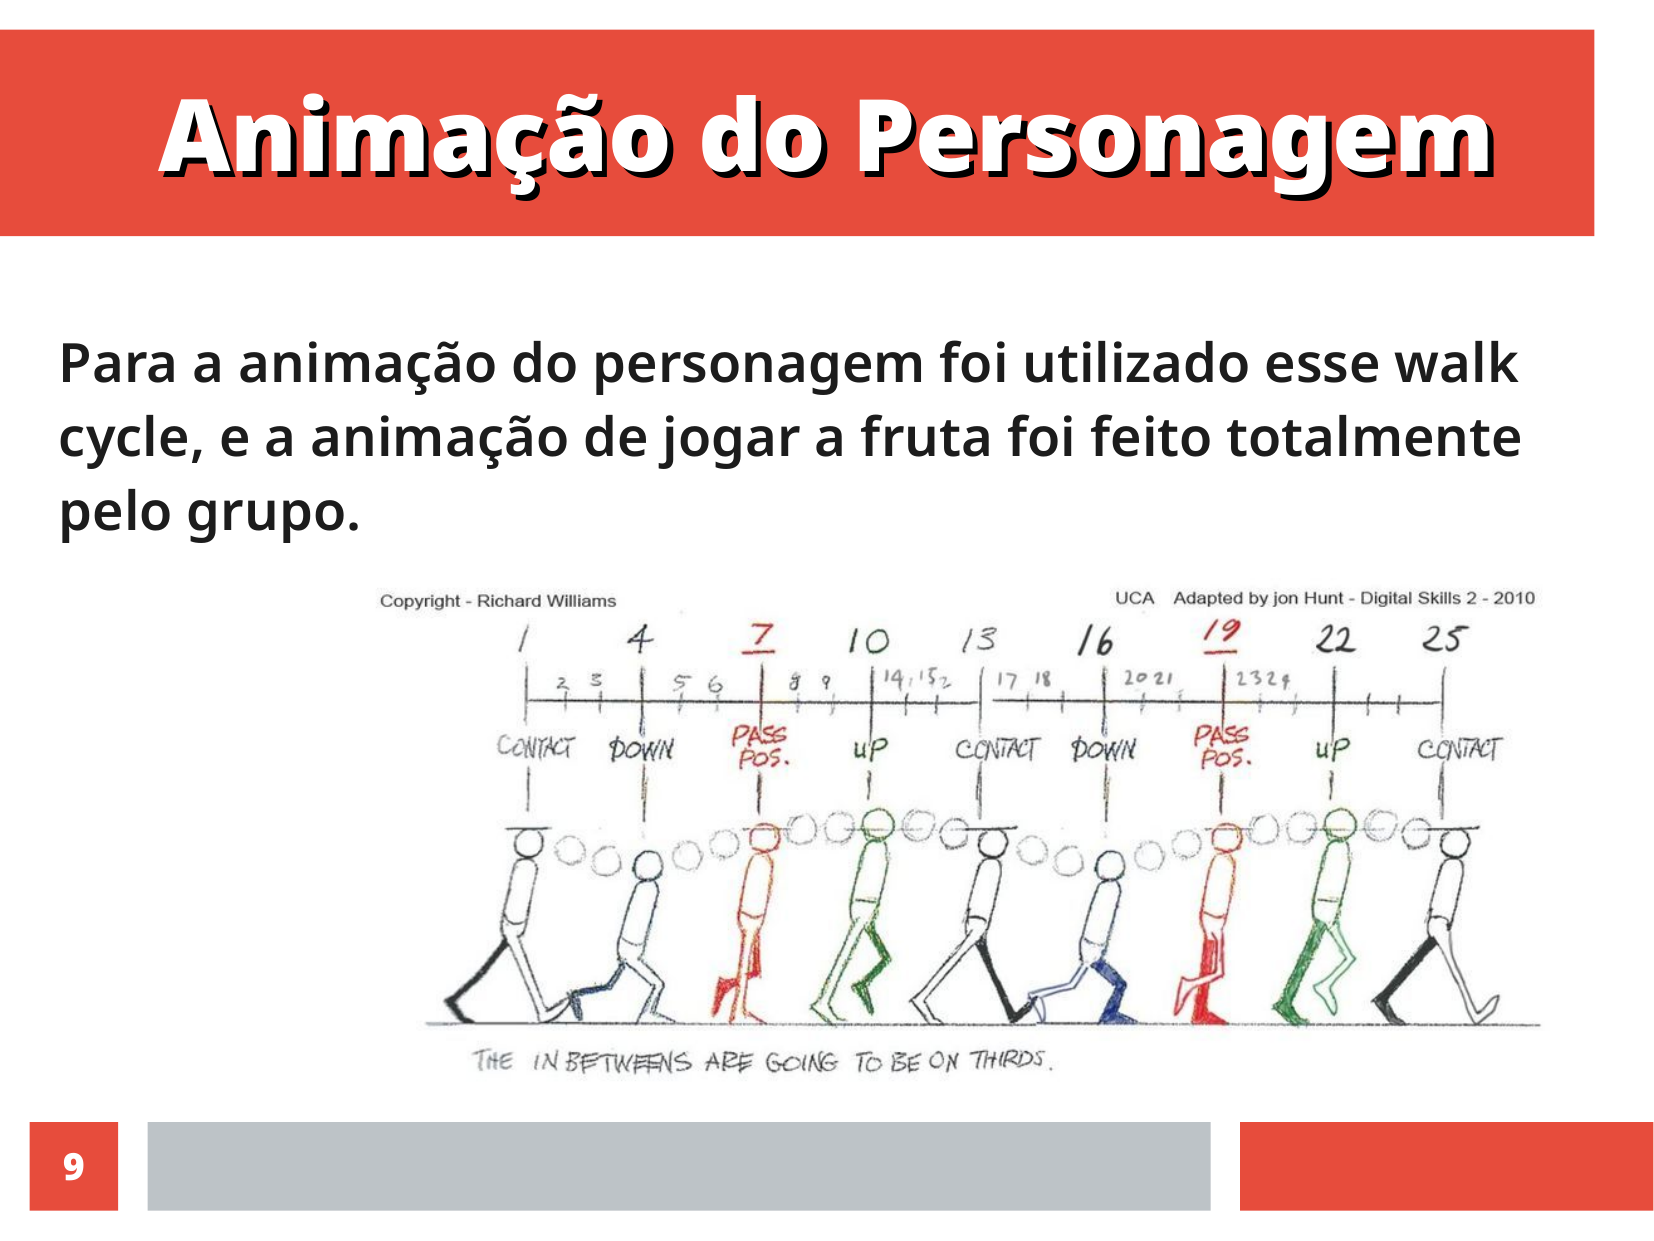

# Animação do Personagem
Para a animação do personagem foi utilizado esse walk cycle, e a animação de jogar a fruta foi feito totalmente pelo grupo.
9